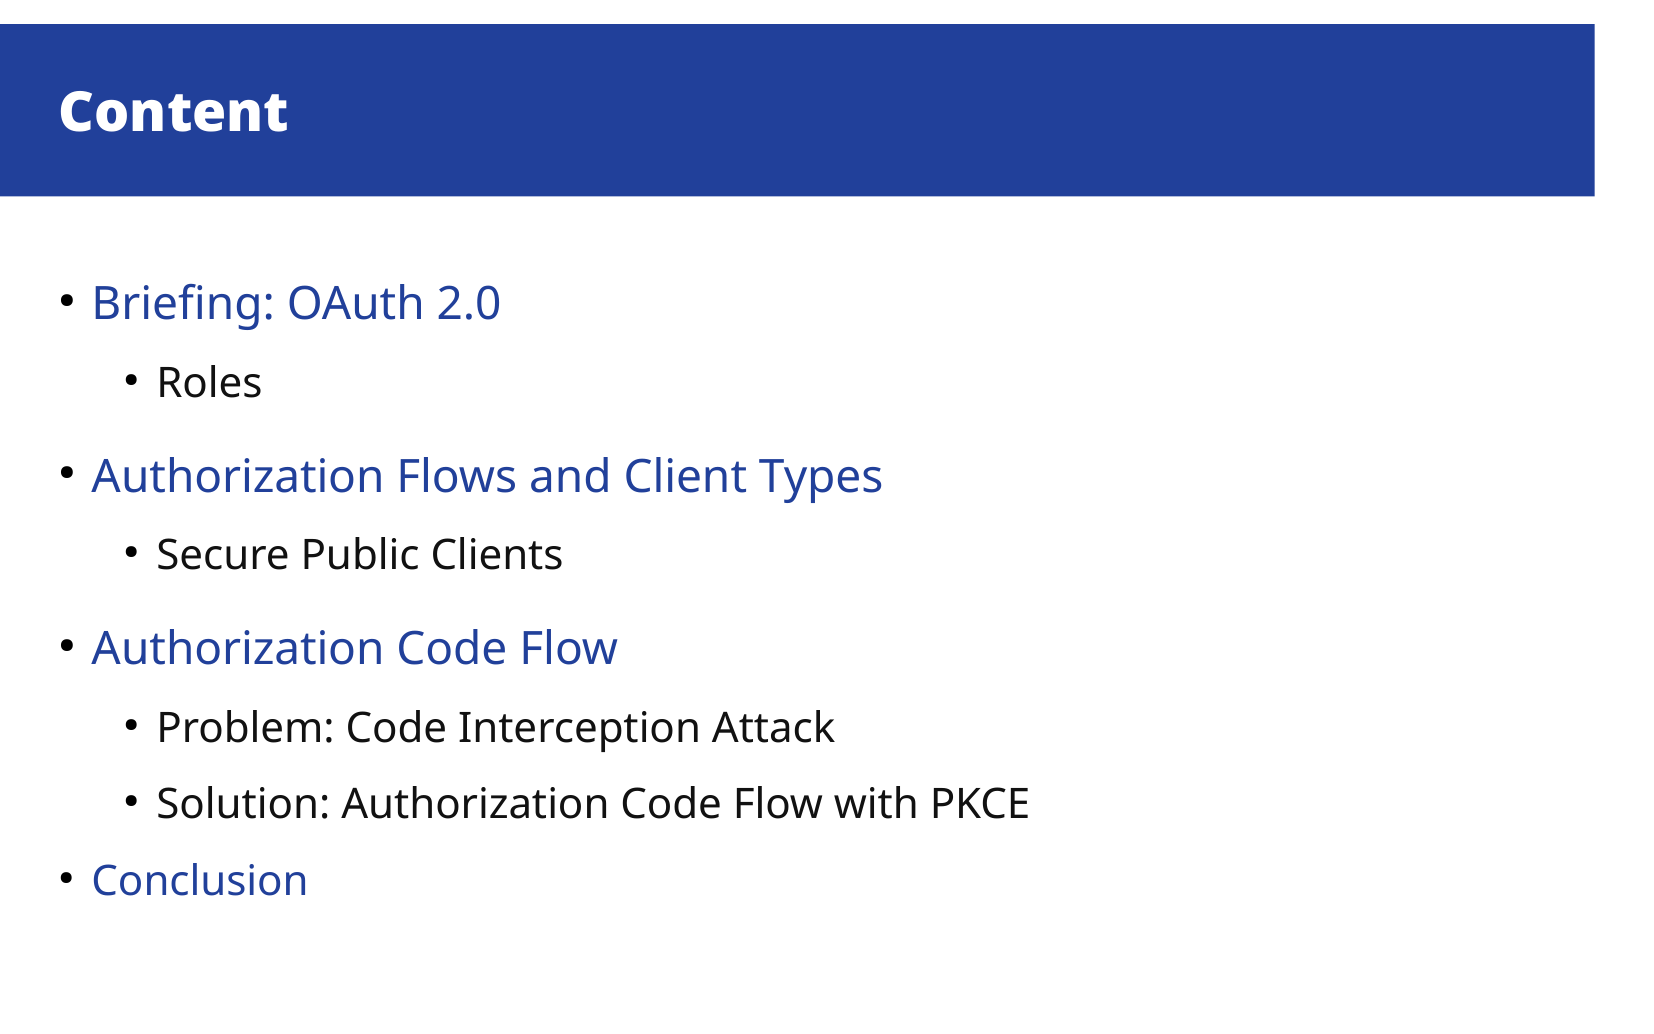

# Content
Briefing: OAuth 2.0
Roles
Authorization Flows and Client Types
Secure Public Clients
Authorization Code Flow
Problem: Code Interception Attack
Solution: Authorization Code Flow with PKCE
Conclusion